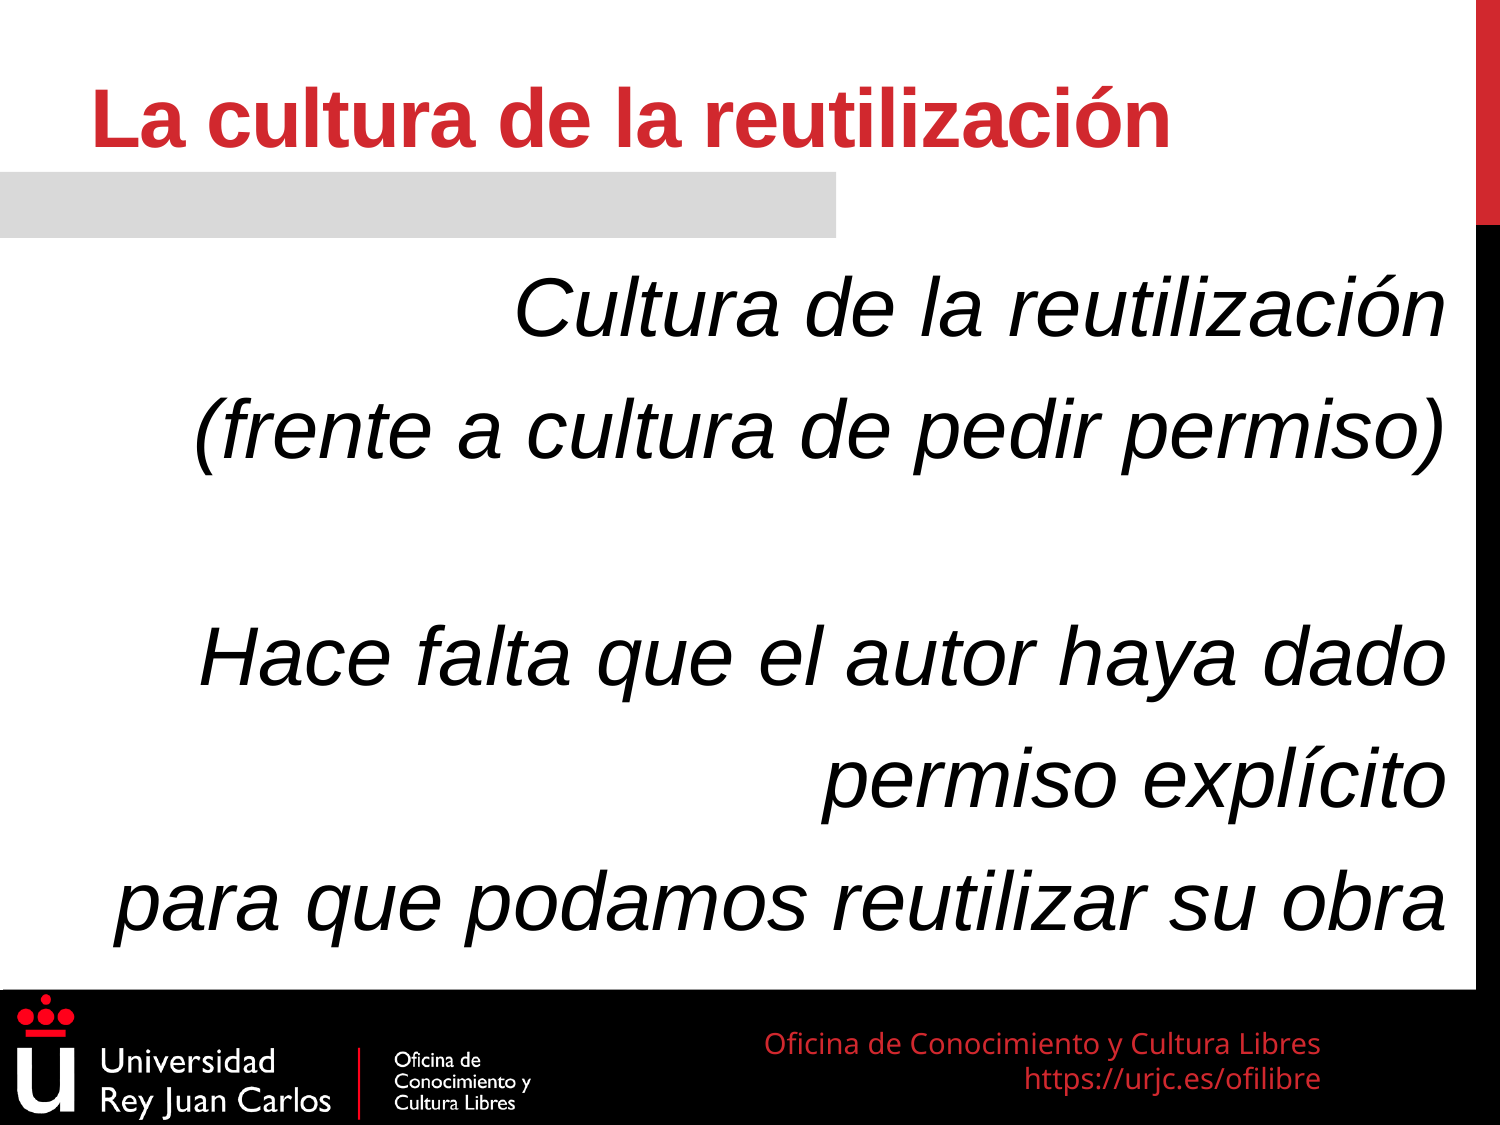

La cultura de la reutilización
#
Cultura de la reutilización
(frente a cultura de pedir permiso)
Hace falta que el autor haya dado
permiso explícito
para que podamos reutilizar su obra